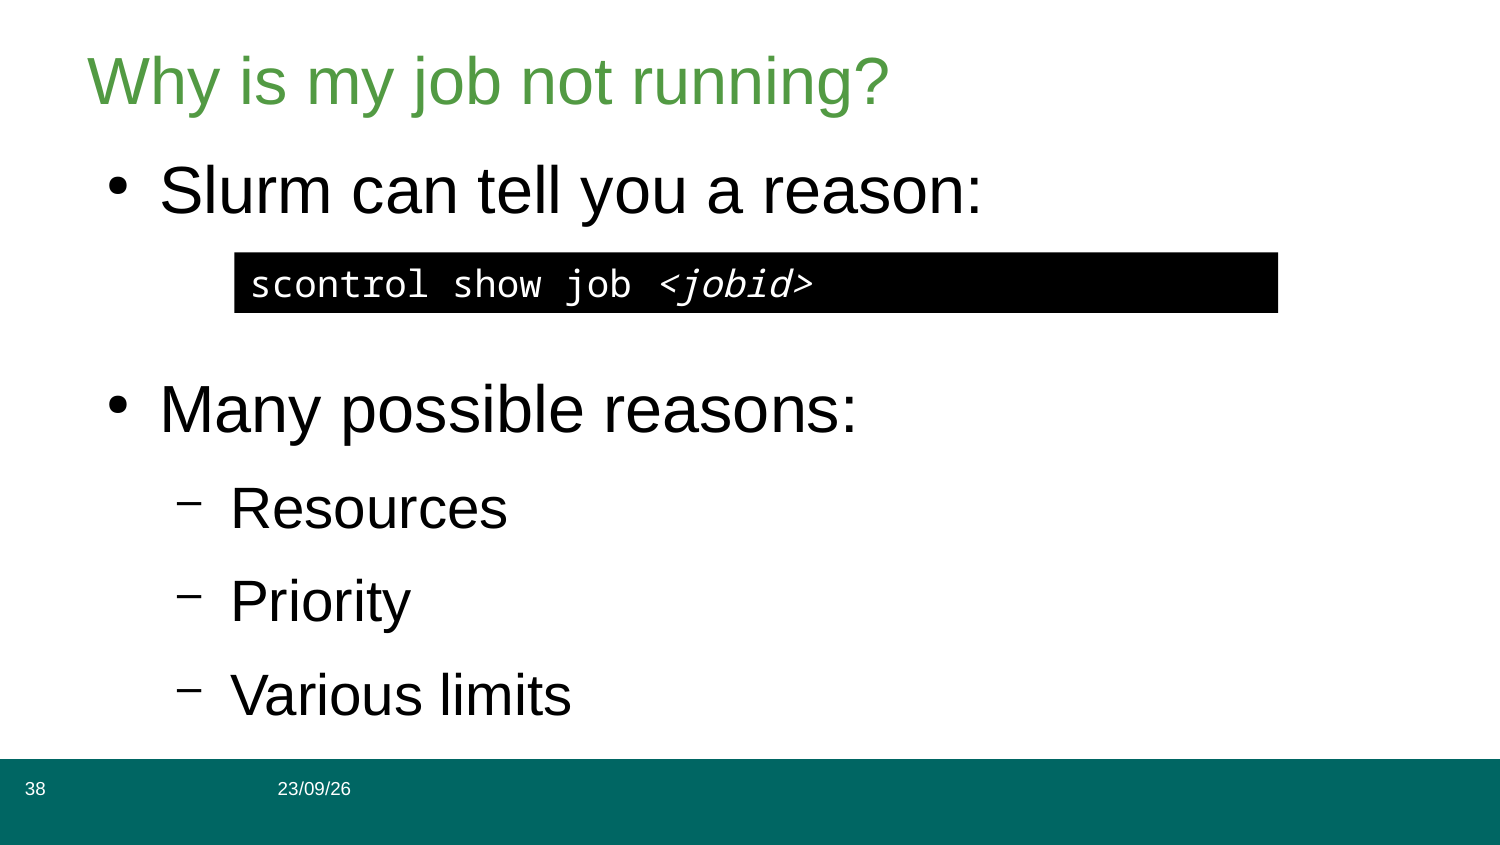

# Why is my job not running?
Slurm can tell you a reason:
Many possible reasons:
Resources
Priority
Various limits
scontrol show job <jobid>